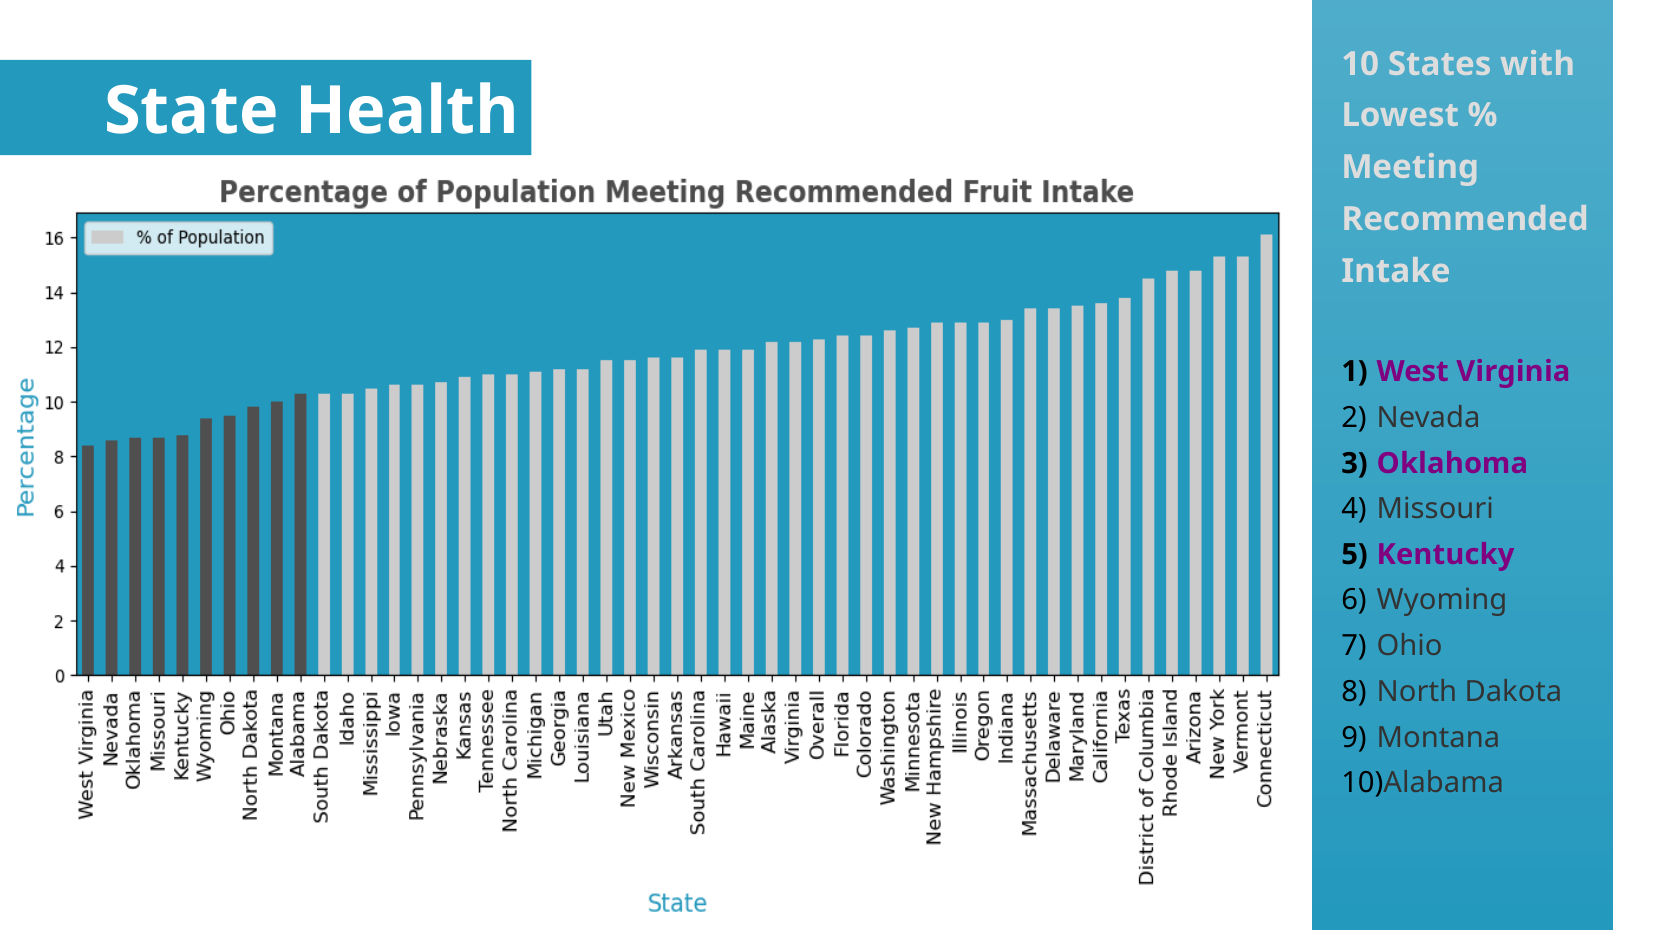

10 States with Lowest % Meeting Recommended Intake
# State Health
West Virginia
Nevada
Oklahoma
Missouri
Kentucky
Wyoming
Ohio
North Dakota
Montana
Alabama